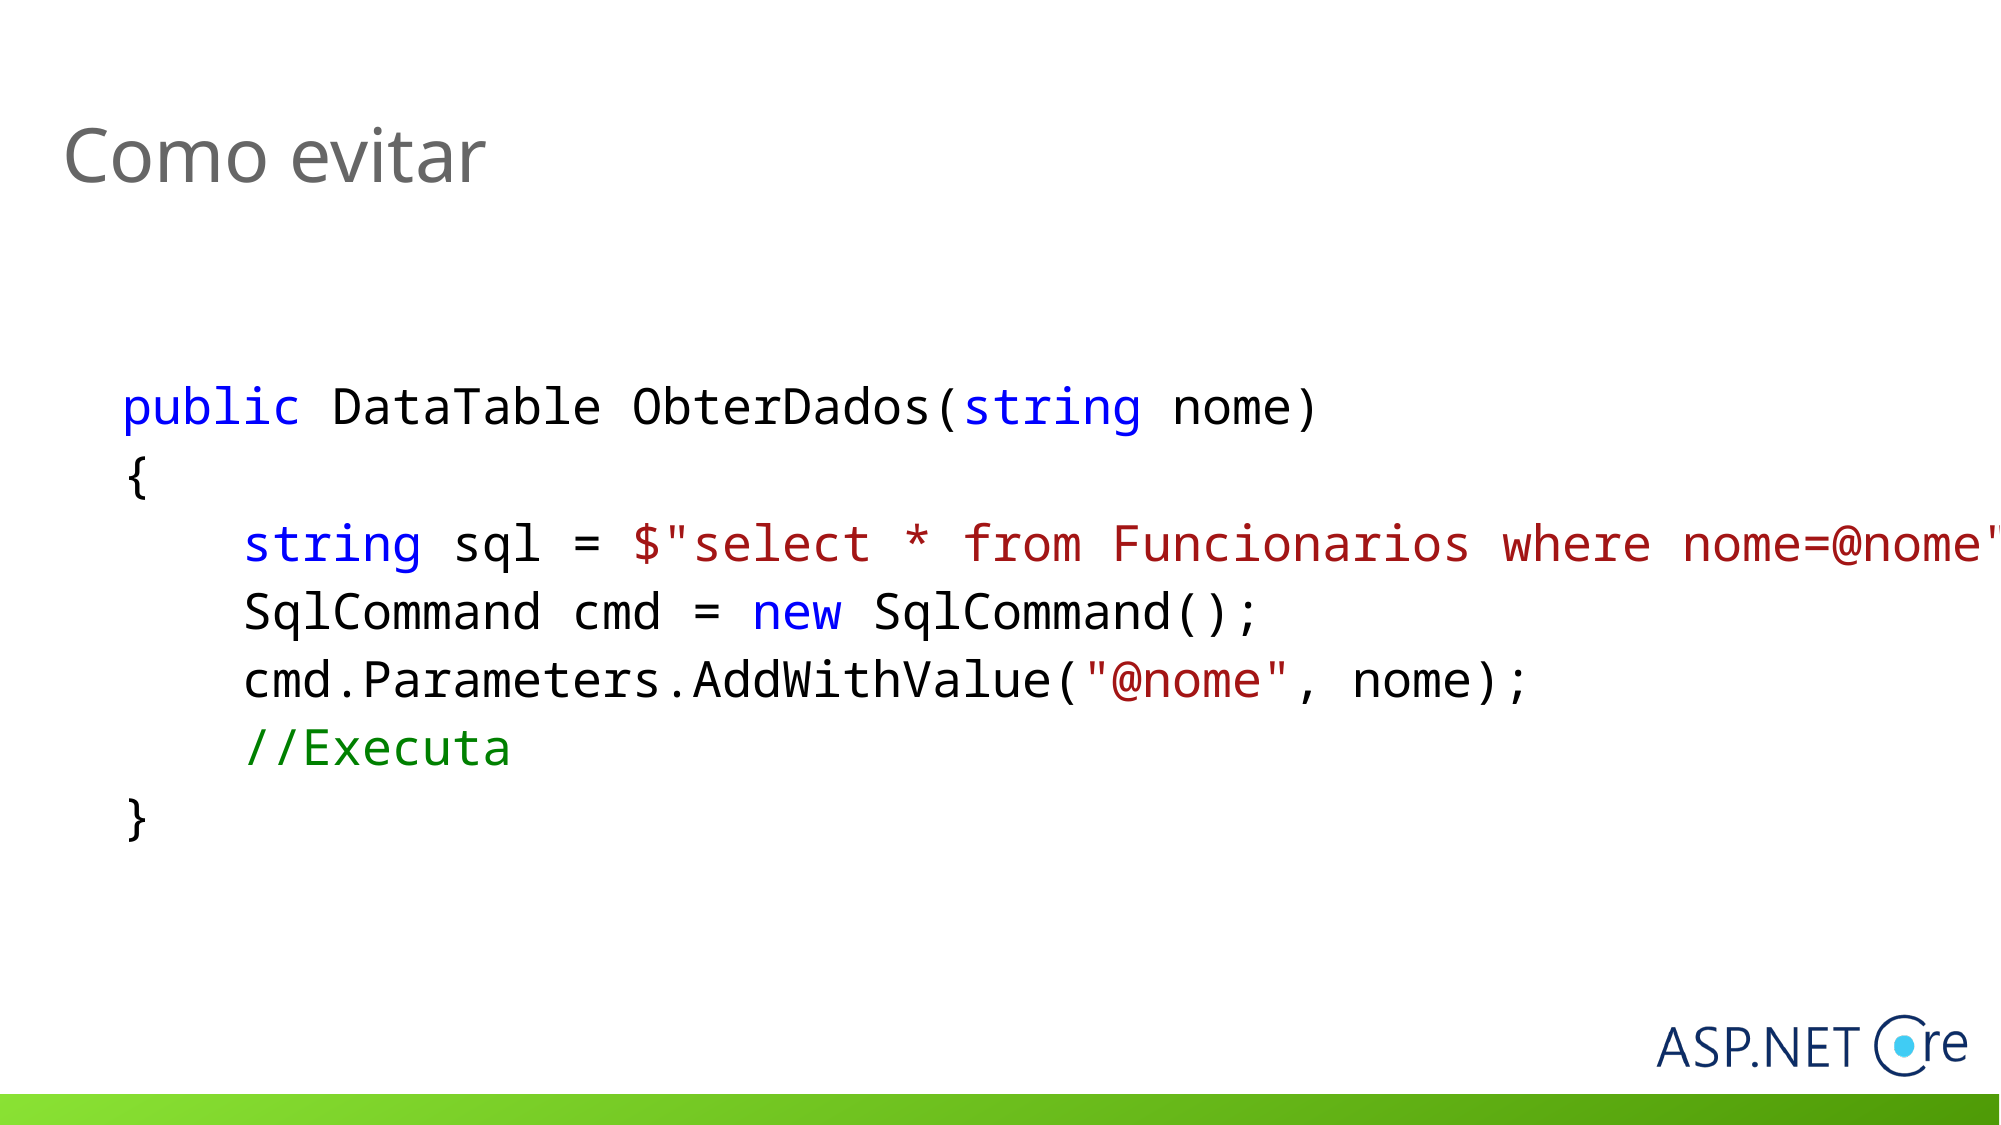

Como evitar
 public DataTable ObterDados(string nome)
 {
 string sql = $"select * from Funcionarios where nome=@nome";
 SqlCommand cmd = new SqlCommand();
 cmd.Parameters.AddWithValue("@nome", nome);
 //Executa
 }